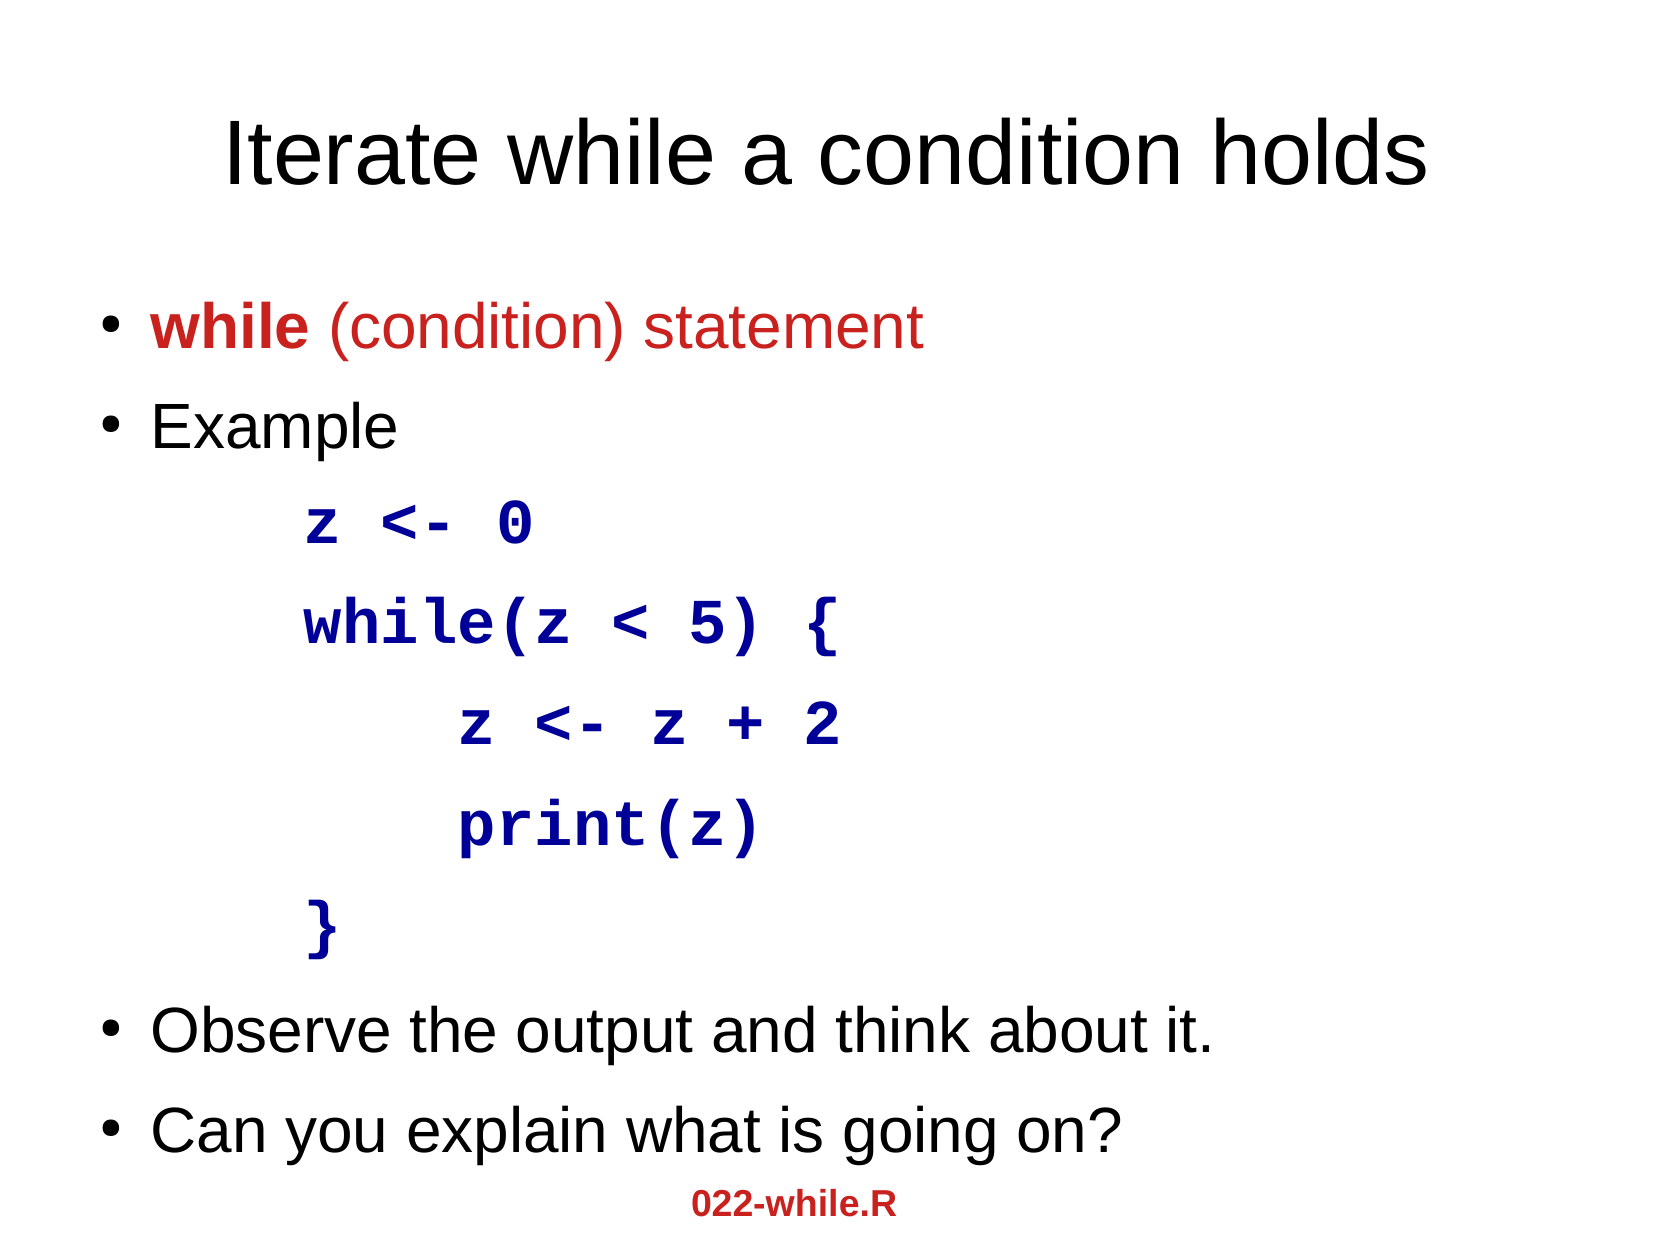

# Iterate while a condition holds
while (condition) statement
Example
z <- 0
while(z < 5) {
 z <- z + 2
 print(z)
}
Observe the output and think about it.
Can you explain what is going on?
022-while.R